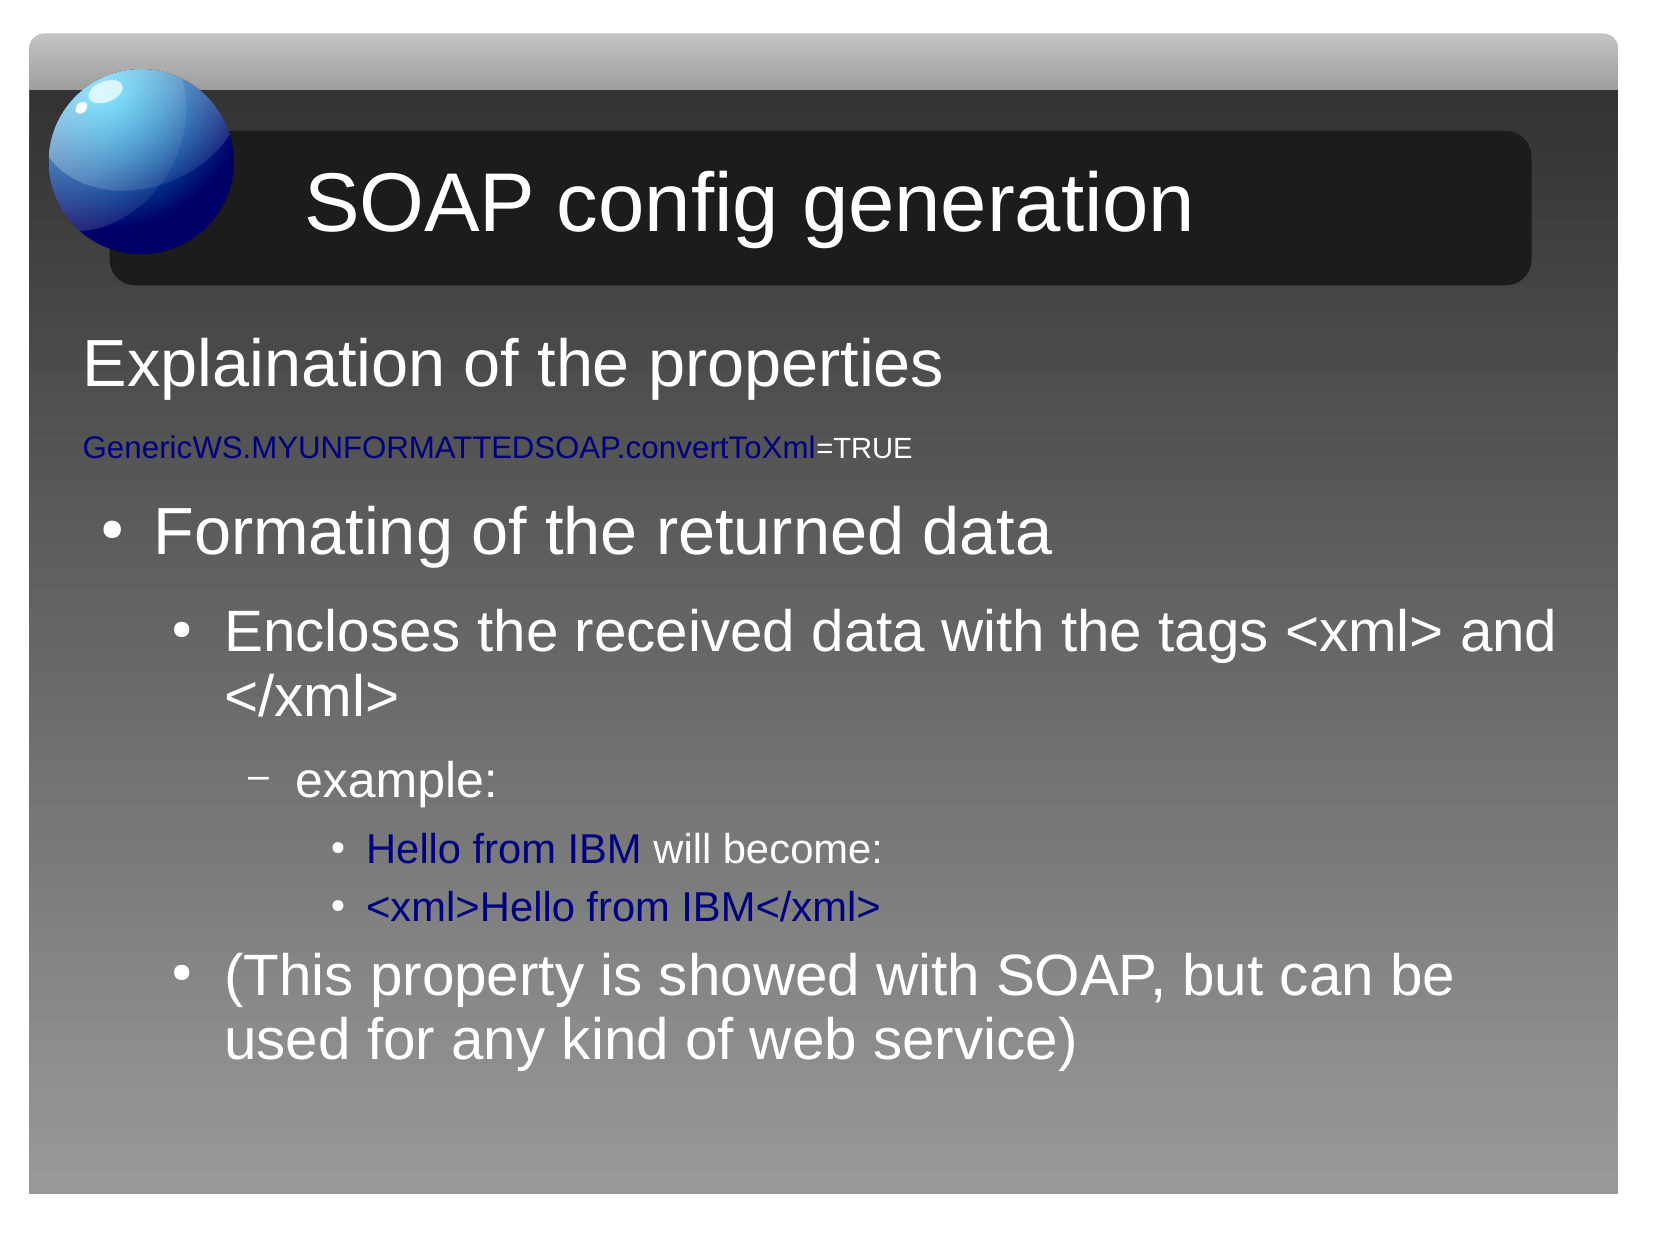

# SOAP config generation
Explaination of the properties
GenericWS.MYUNFORMATTEDSOAP.convertToXml=TRUE
Formating of the returned data
Encloses the received data with the tags <xml> and </xml>
example:
Hello from IBM will become:
<xml>Hello from IBM</xml>
(This property is showed with SOAP, but can be used for any kind of web service)